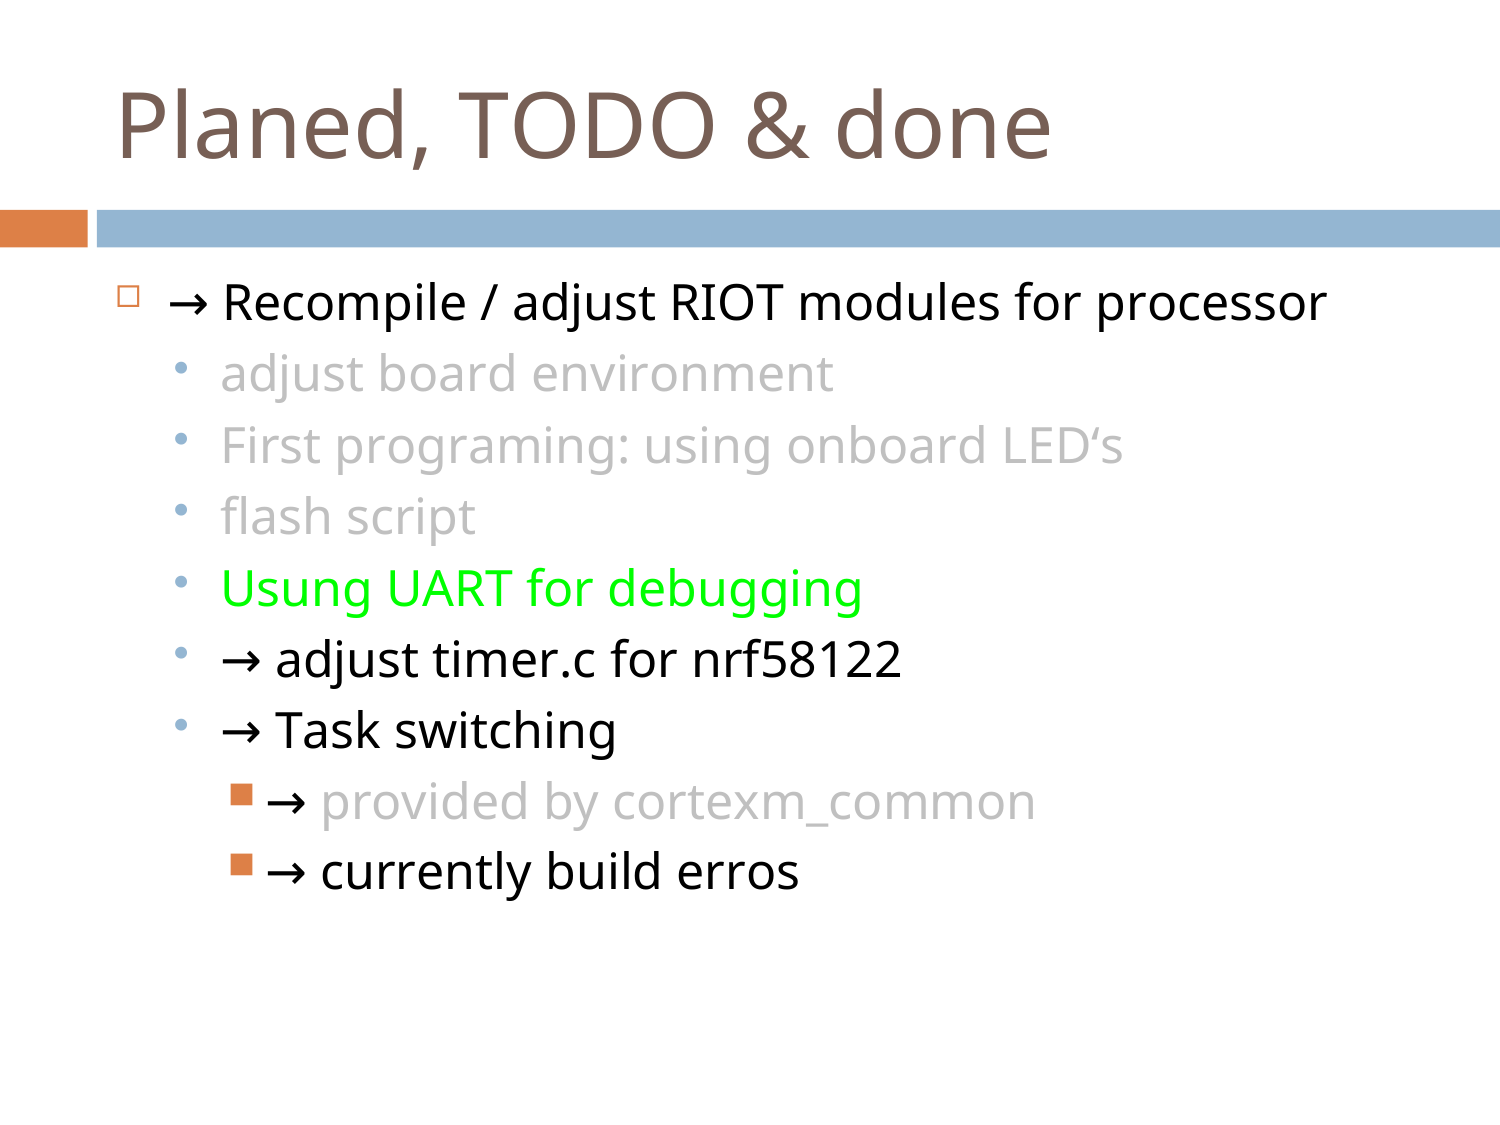

#
Planed, TODO & done
→ Recompile / adjust RIOT modules for processor
adjust board environment
First programing: using onboard LED‘s
flash script
Usung UART for debugging
→ adjust timer.c for nrf58122
→ Task switching
→ provided by cortexm_common
→ currently build erros